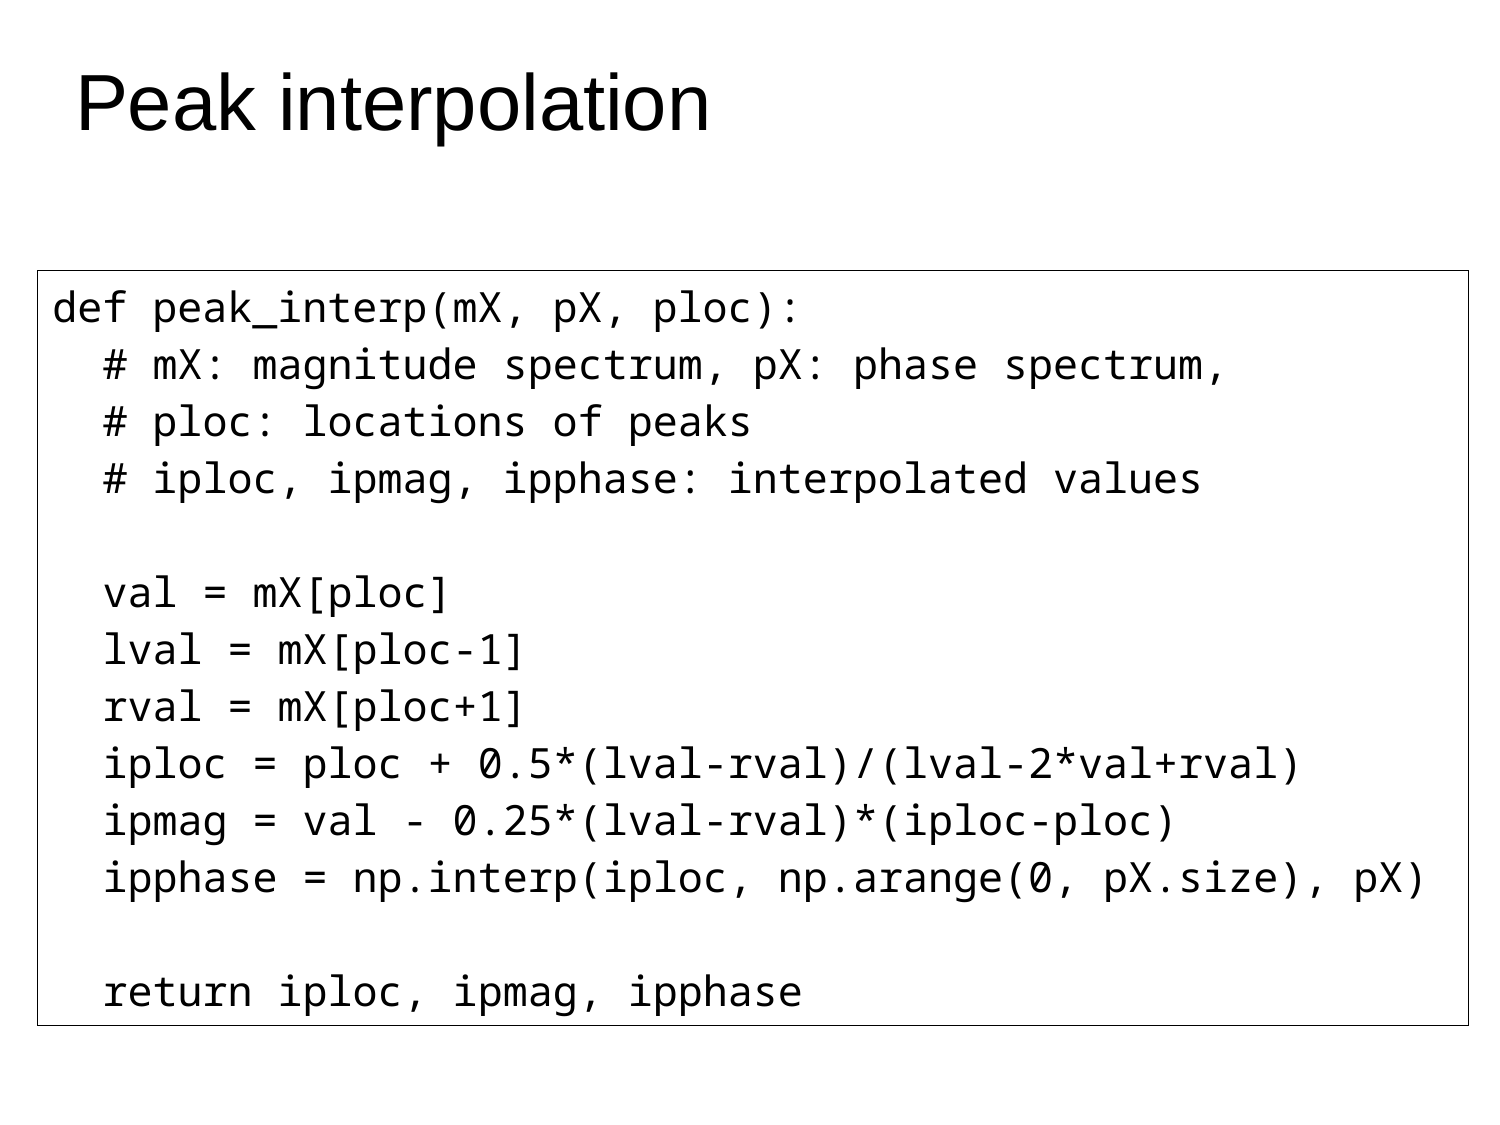

# Peak interpolation
def peak_interp(mX, pX, ploc):
 # mX: magnitude spectrum, pX: phase spectrum,
 # ploc: locations of peaks
 # iploc, ipmag, ipphase: interpolated values
 val = mX[ploc]
 lval = mX[ploc-1]
 rval = mX[ploc+1]
 iploc = ploc + 0.5*(lval-rval)/(lval-2*val+rval)
 ipmag = val - 0.25*(lval-rval)*(iploc-ploc)
 ipphase = np.interp(iploc, np.arange(0, pX.size), pX)
 return iploc, ipmag, ipphase